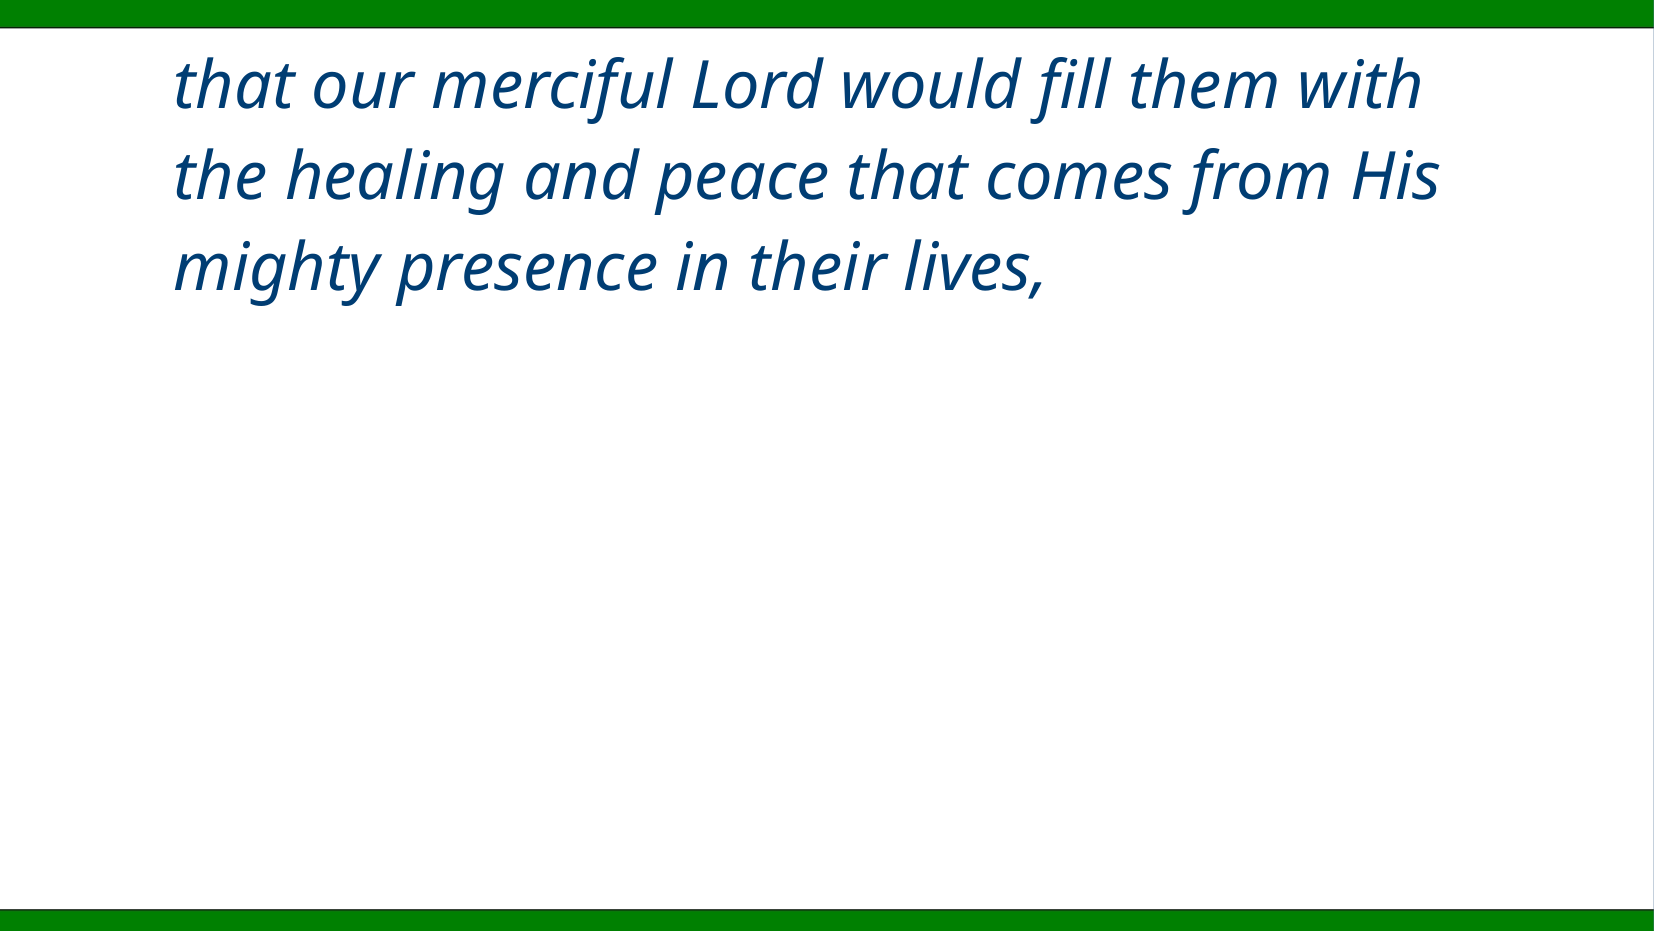

that our merciful Lord would fill them with
 the healing and peace that comes from His
 mighty presence in their lives,